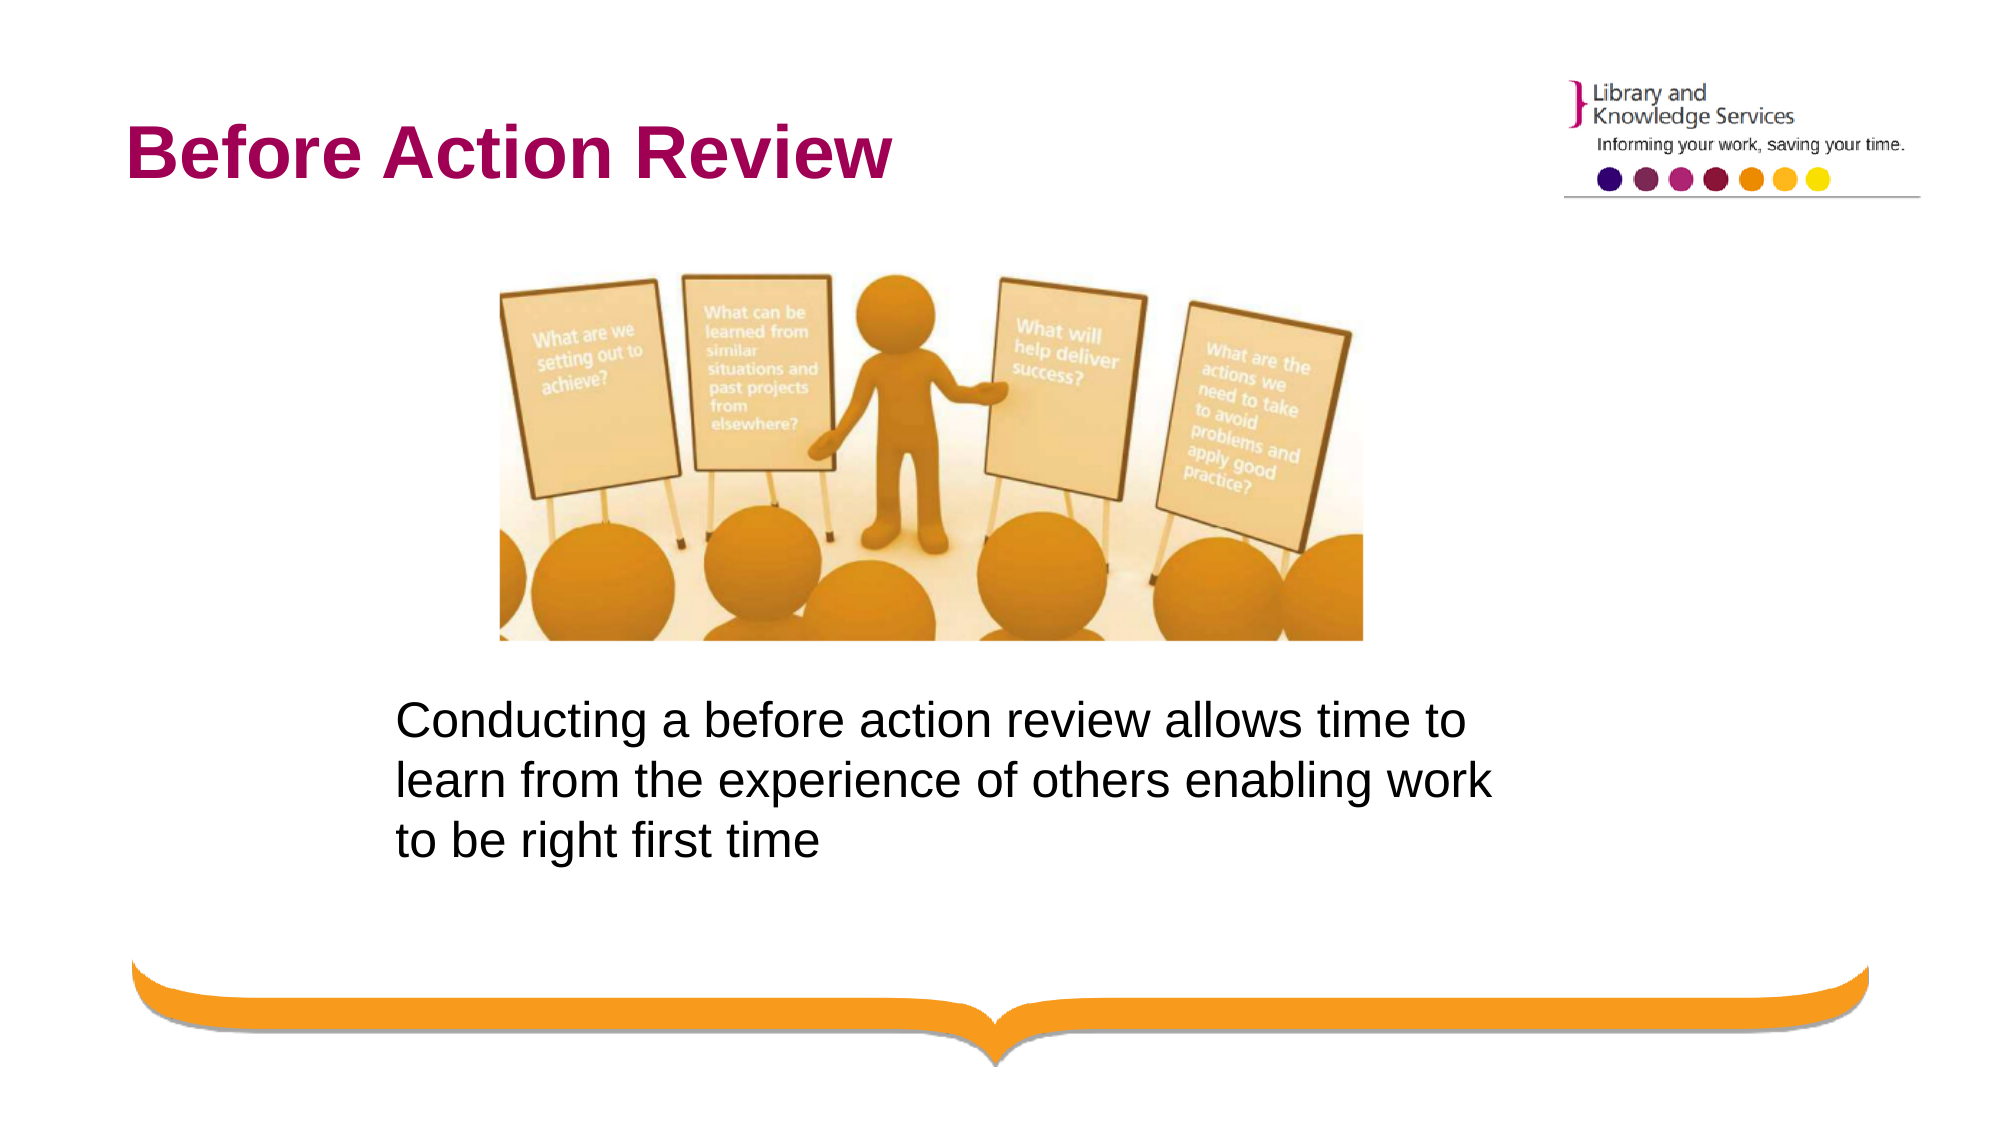

# Before Action Review
Conducting a before action review allows time to learn from the experience of others enabling work to be right first time